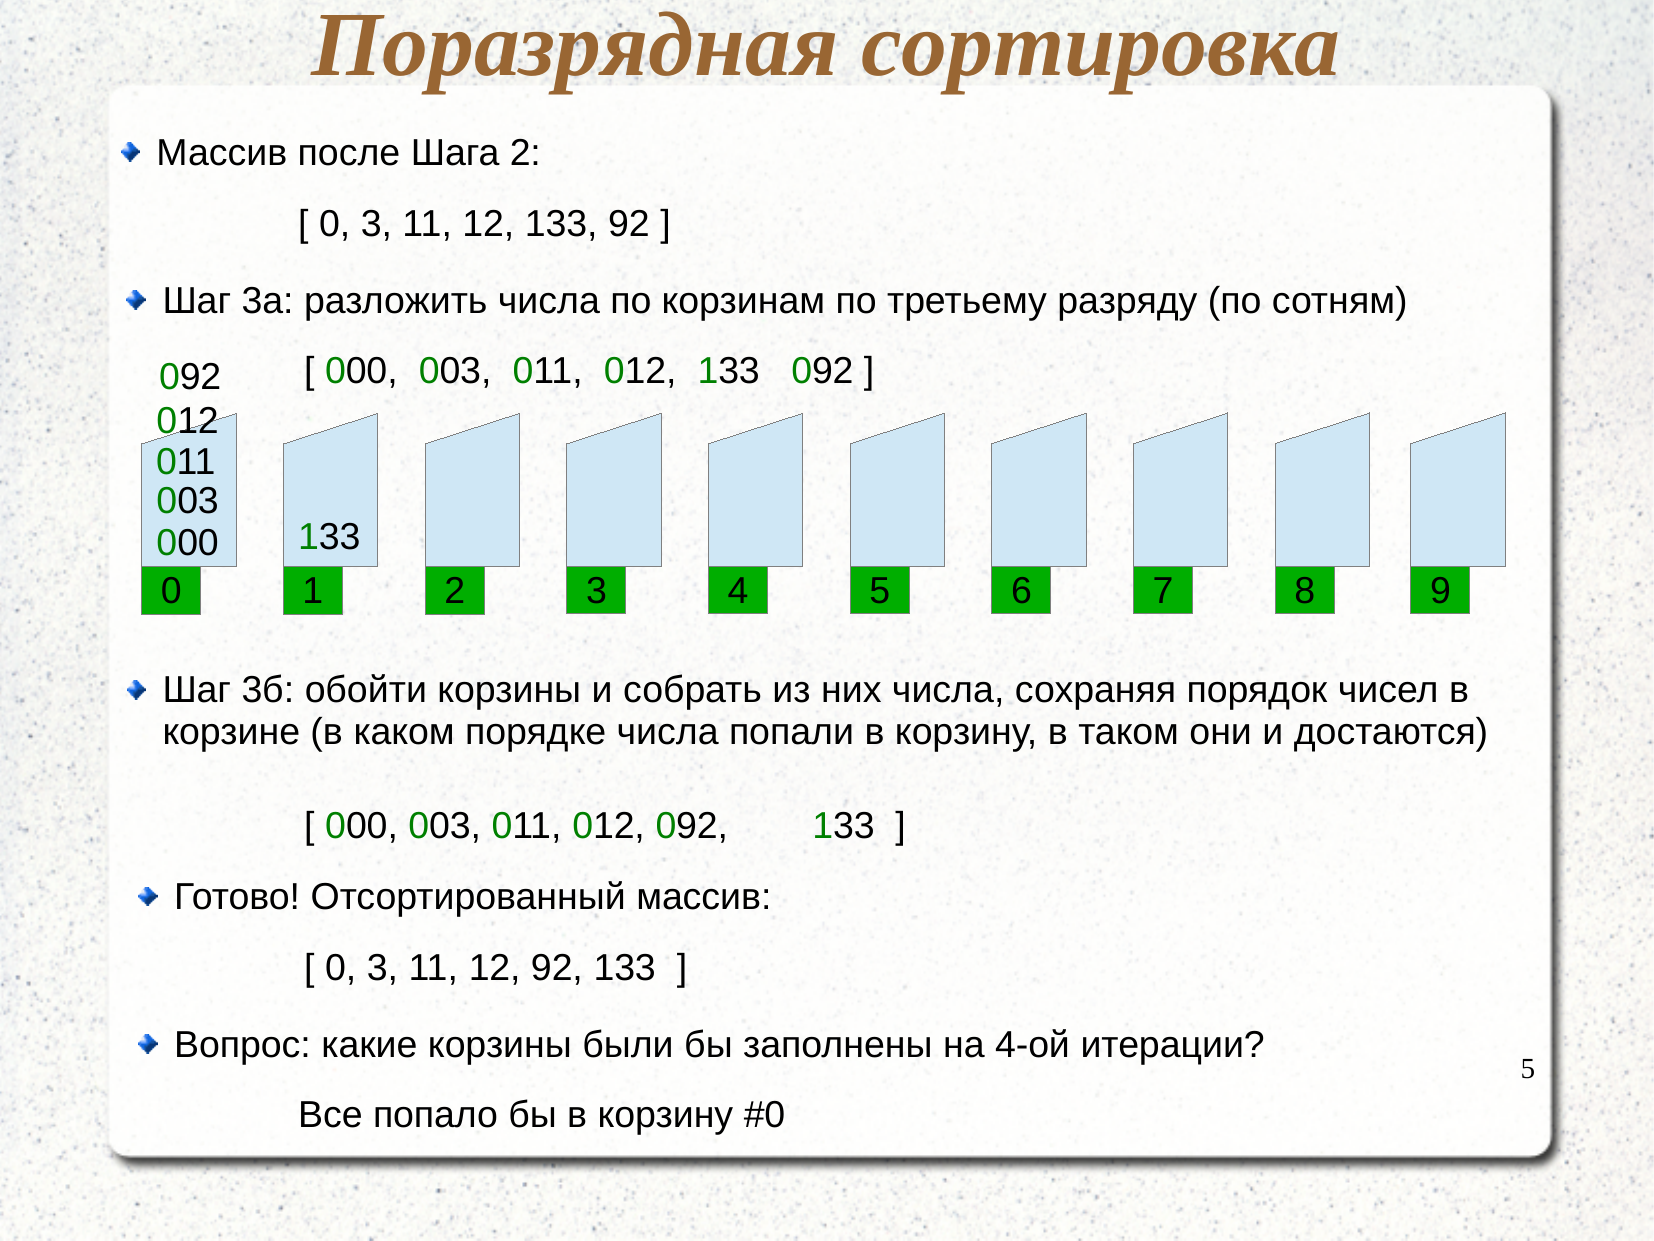

# Поразрядная сортировка
Массив после Шага 2:
[ 0, 3, 11, 12, 133, 92 ]
Шаг 3а: разложить числа по корзинам по третьему разряду (по сотням)
[ 000, 003, 011, 012, 133 092 ]
092
012
9
8
7
6
5
4
3
2
1
0
011
003
133
000
Шаг 3б: обойти корзины и собрать из них числа, сохраняя порядок чисел в корзине (в каком порядке числа попали в корзину, в таком они и достаются)
[ 000, 003, 011, 012, 092, 133 ]
Готово! Отсортированный массив:
[ 0, 3, 11, 12, 92, 133 ]
Вопрос: какие корзины были бы заполнены на 4-oй итерации?
5
Все попало бы в корзину #0